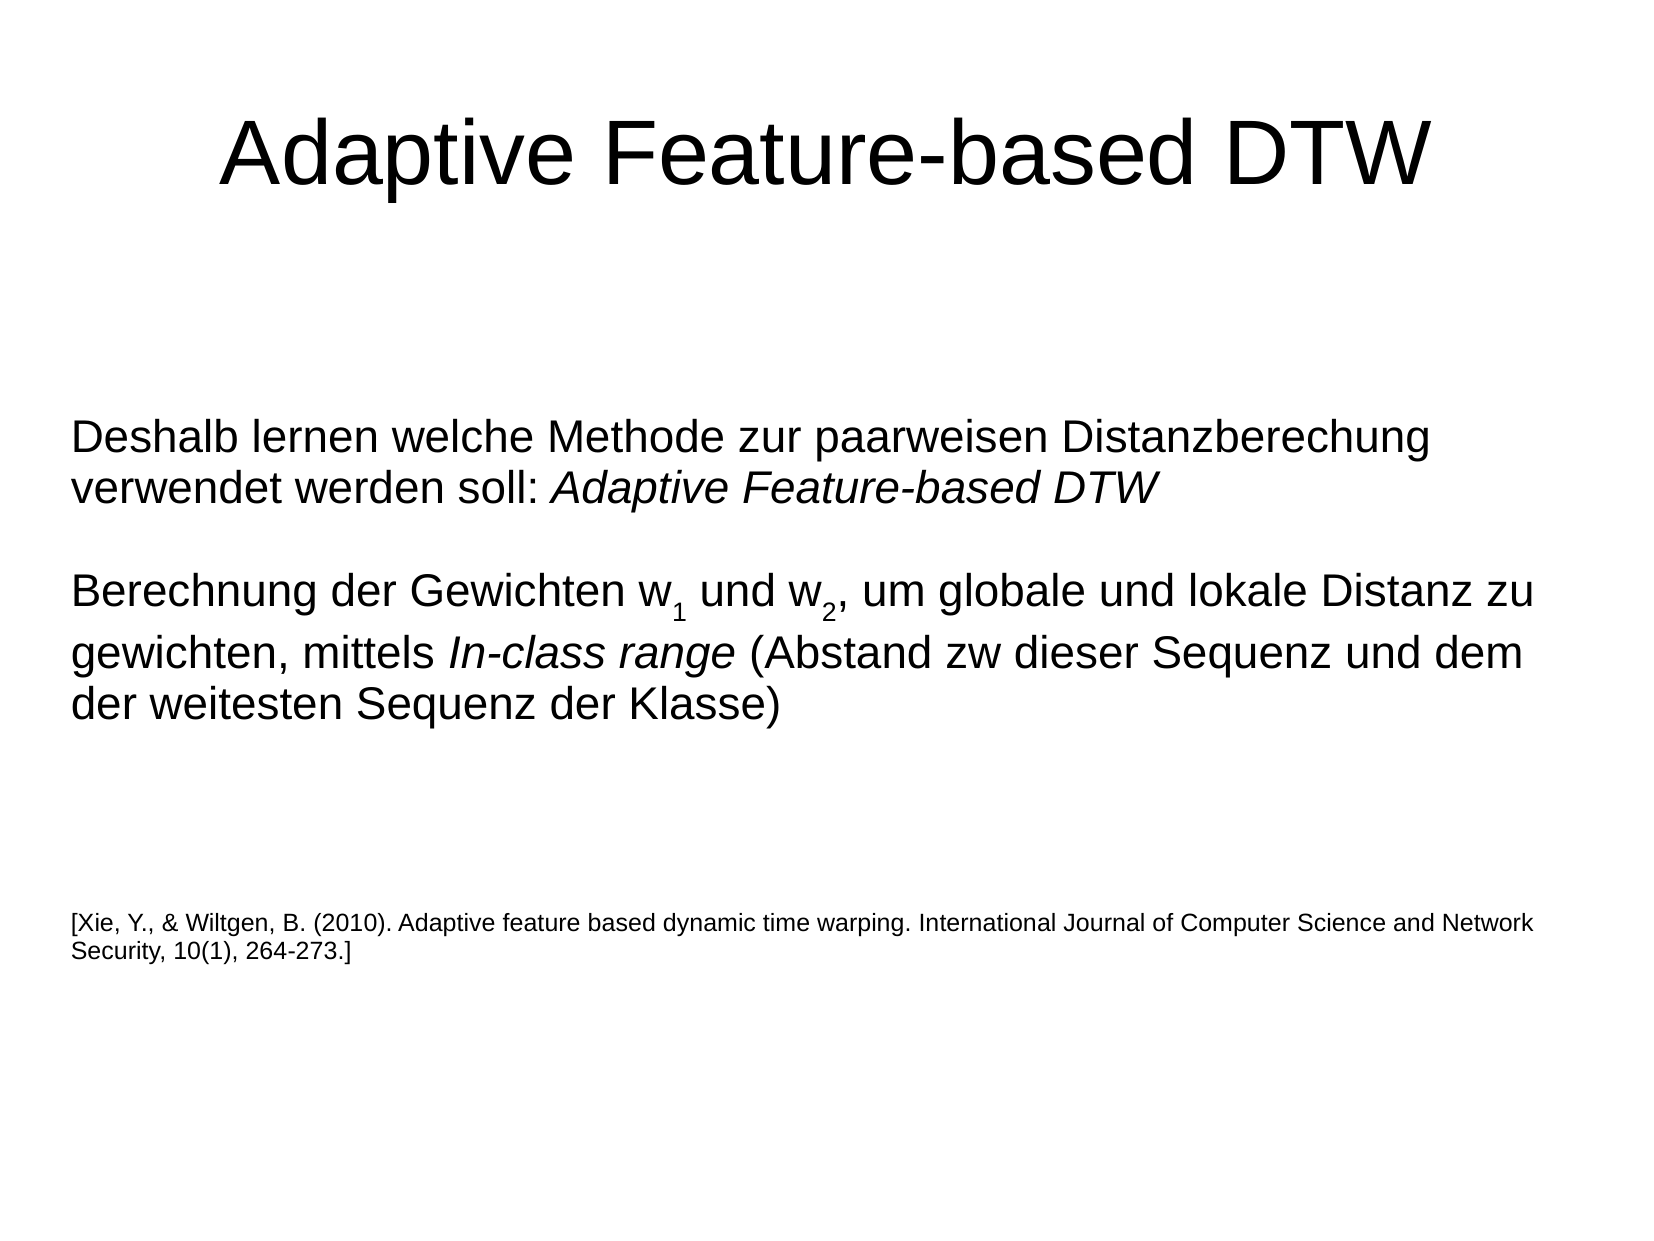

# Adaptive Feature-based DTW
Deshalb lernen welche Methode zur paarweisen Distanzberechung verwendet werden soll: Adaptive Feature-based DTW
Berechnung der Gewichten w1 und w2, um globale und lokale Distanz zu gewichten, mittels In-class range (Abstand zw dieser Sequenz und dem der weitesten Sequenz der Klasse)
[Xie, Y., & Wiltgen, B. (2010). Adaptive feature based dynamic time warping. International Journal of Computer Science and Network Security, 10(1), 264-273.]